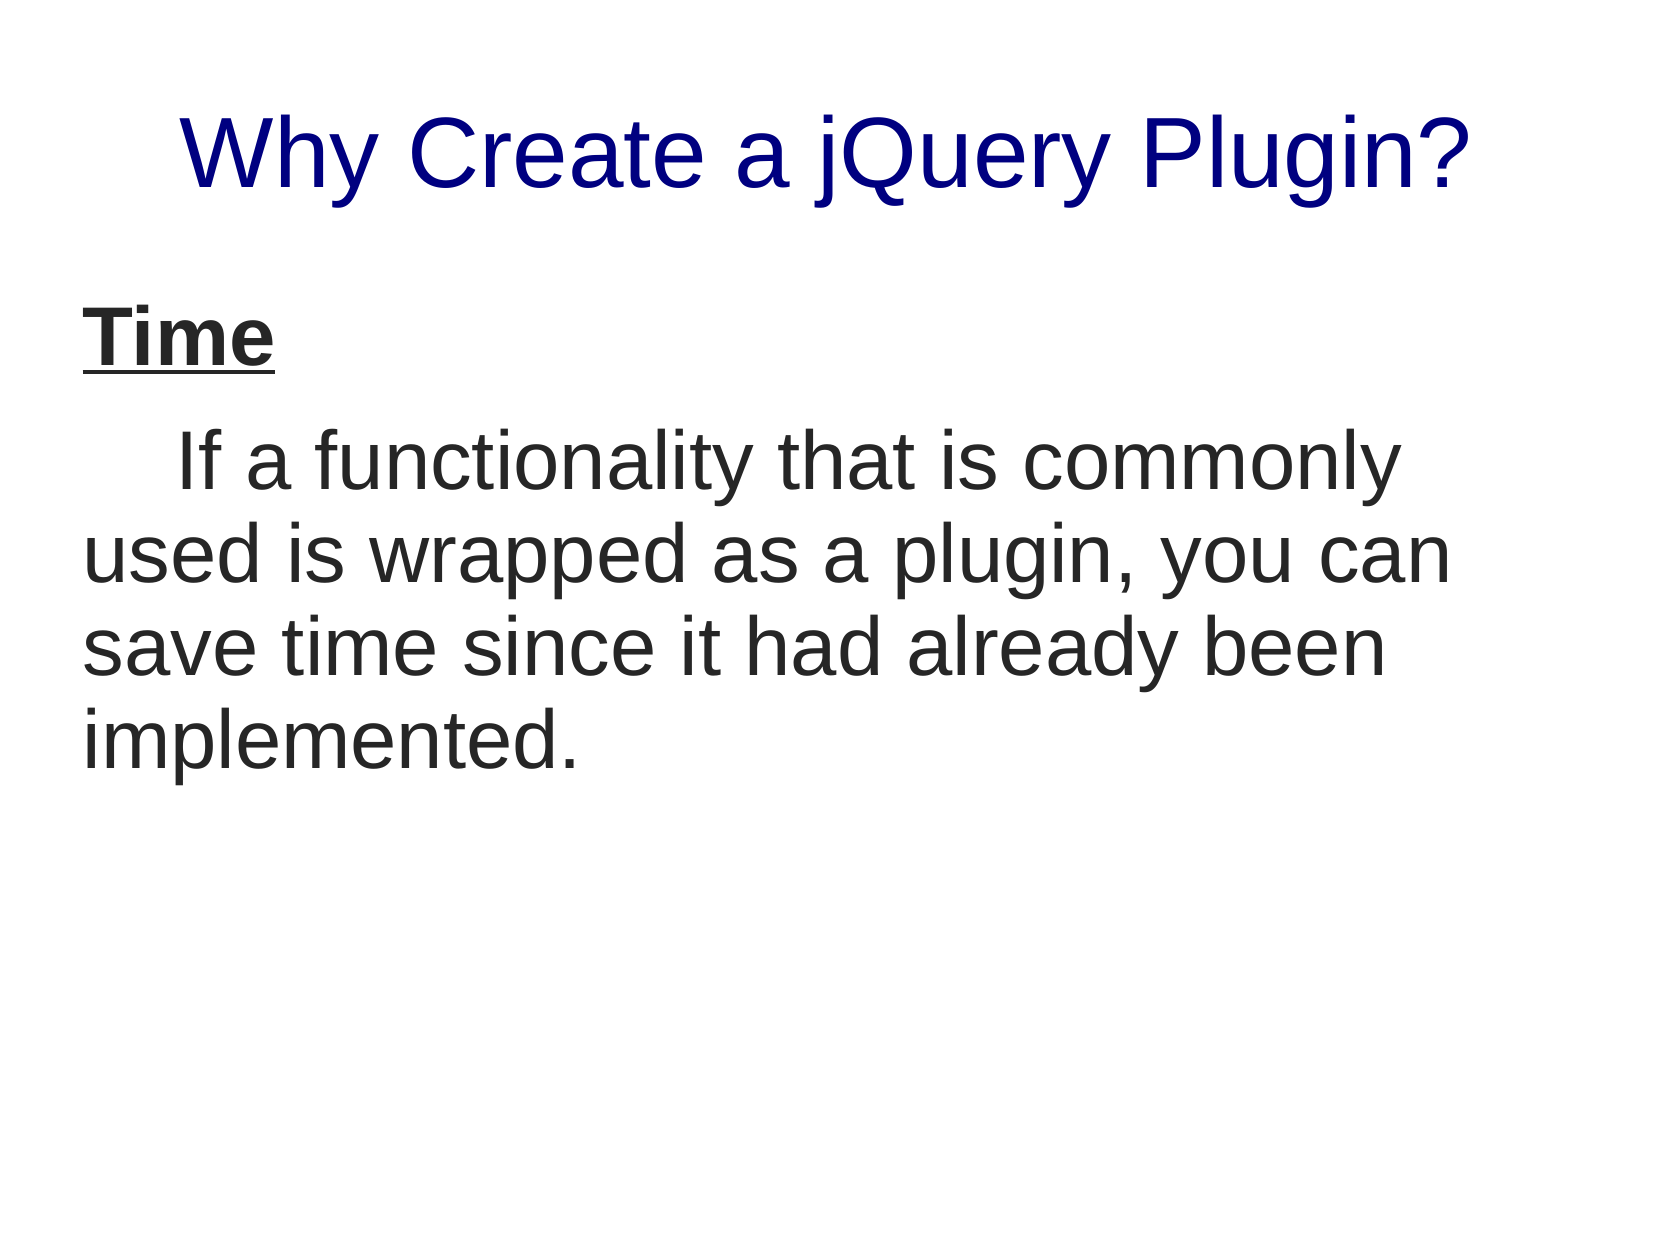

# Why Create a jQuery Plugin?
Time
 If a functionality that is commonly used is wrapped as a plugin, you can save time since it had already been implemented.